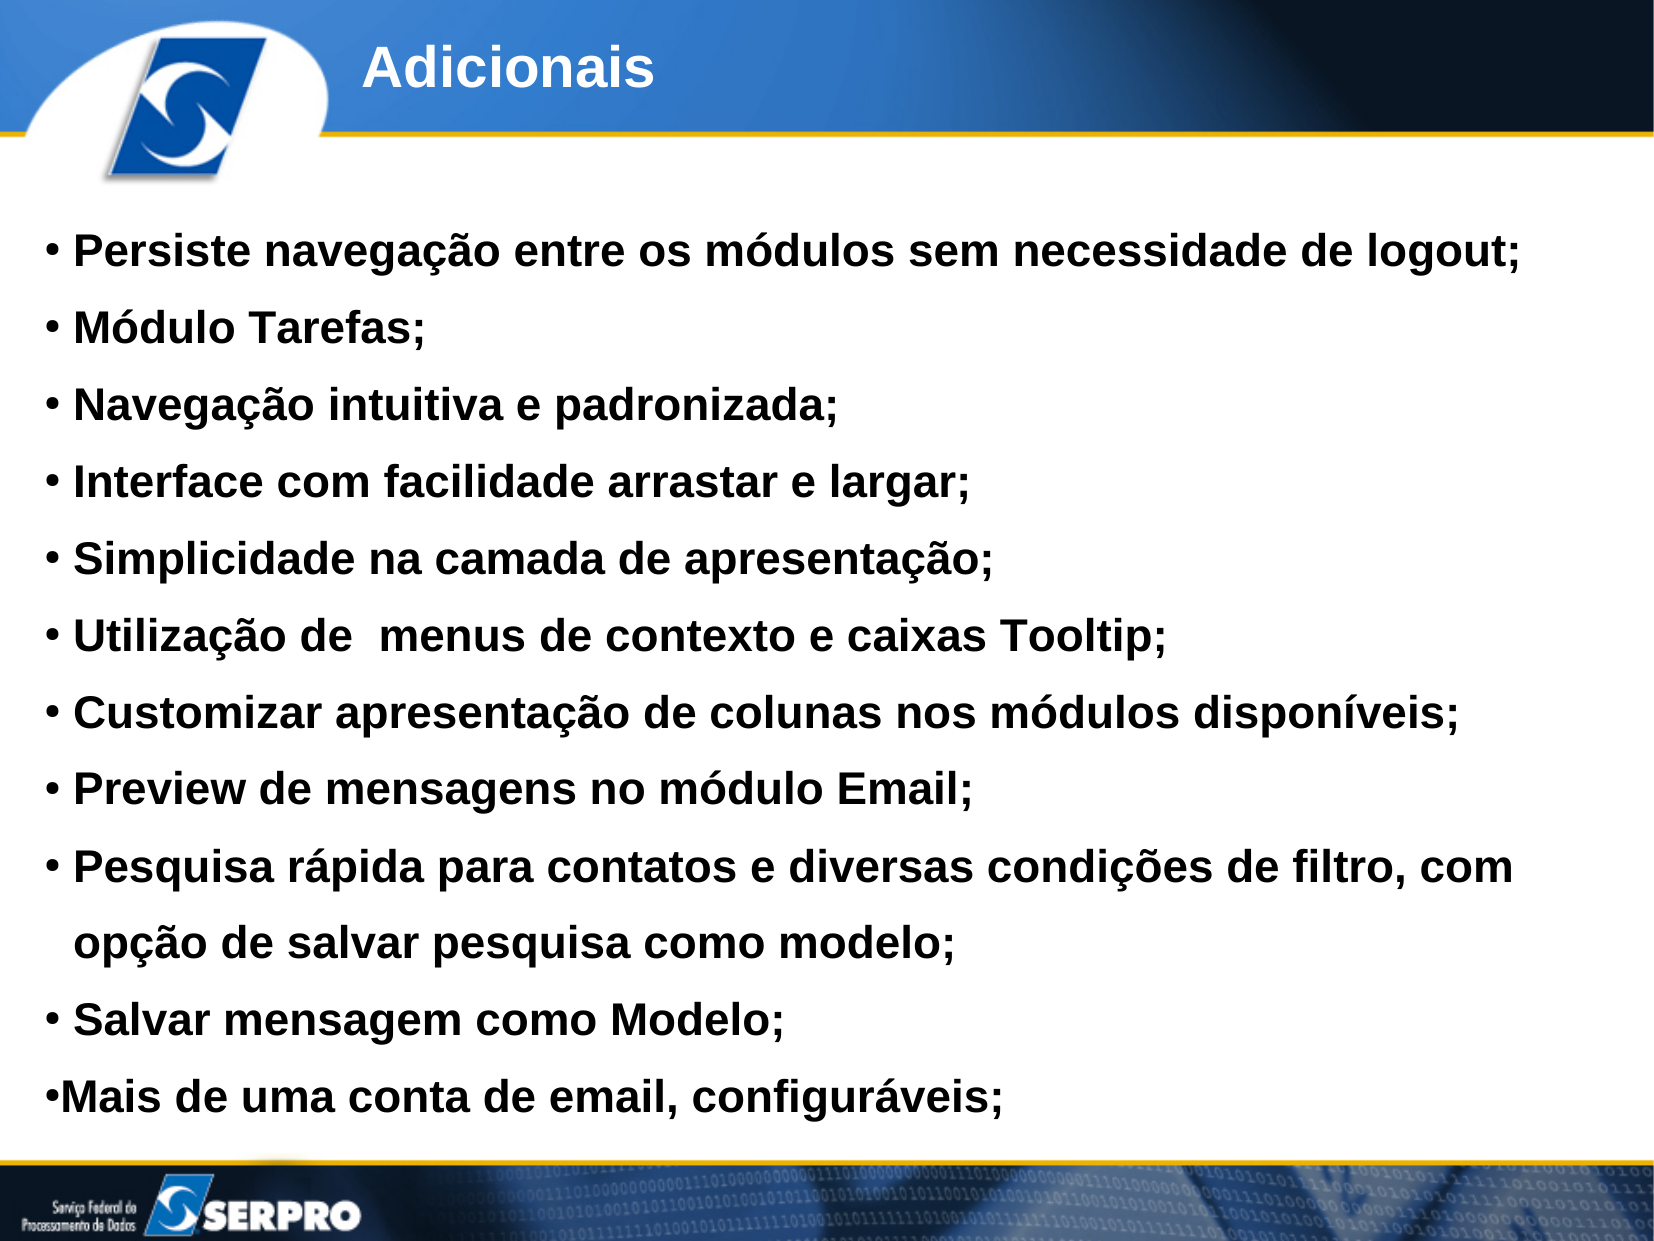

# Adicionais
 Persiste navegação entre os módulos sem necessidade de logout;
 Módulo Tarefas;
 Navegação intuitiva e padronizada;
 Interface com facilidade arrastar e largar;
 Simplicidade na camada de apresentação;
 Utilização de menus de contexto e caixas Tooltip;
 Customizar apresentação de colunas nos módulos disponíveis;
 Preview de mensagens no módulo Email;
 Pesquisa rápida para contatos e diversas condições de filtro, com
 opção de salvar pesquisa como modelo;
 Salvar mensagem como Modelo;
Mais de uma conta de email, configuráveis;